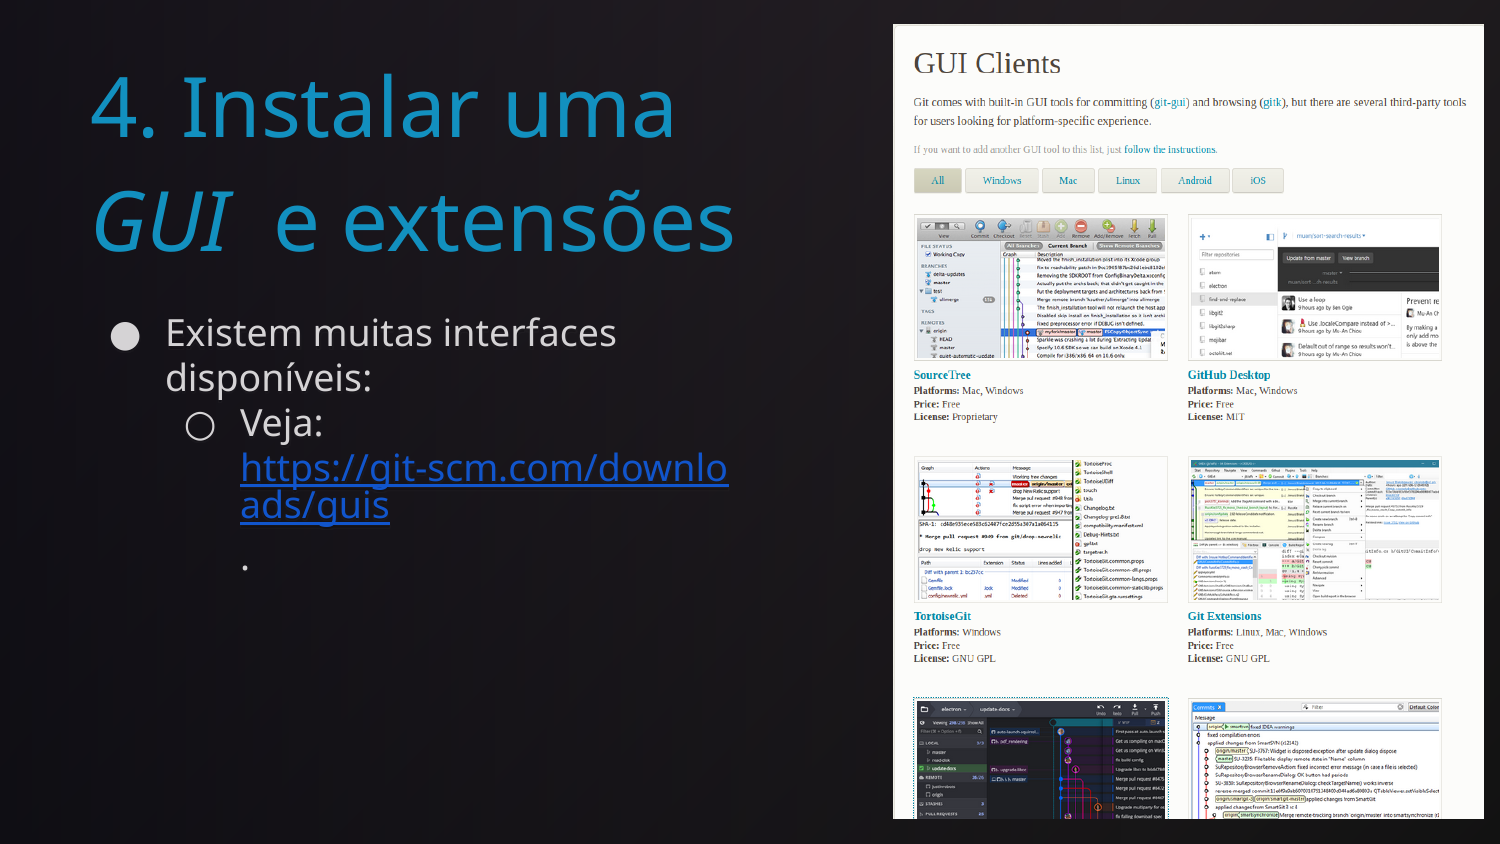

# 4. Instalar uma GUI e extensões
Existem muitas interfaces disponíveis:
Veja: https://git-scm.com/downloads/guis.